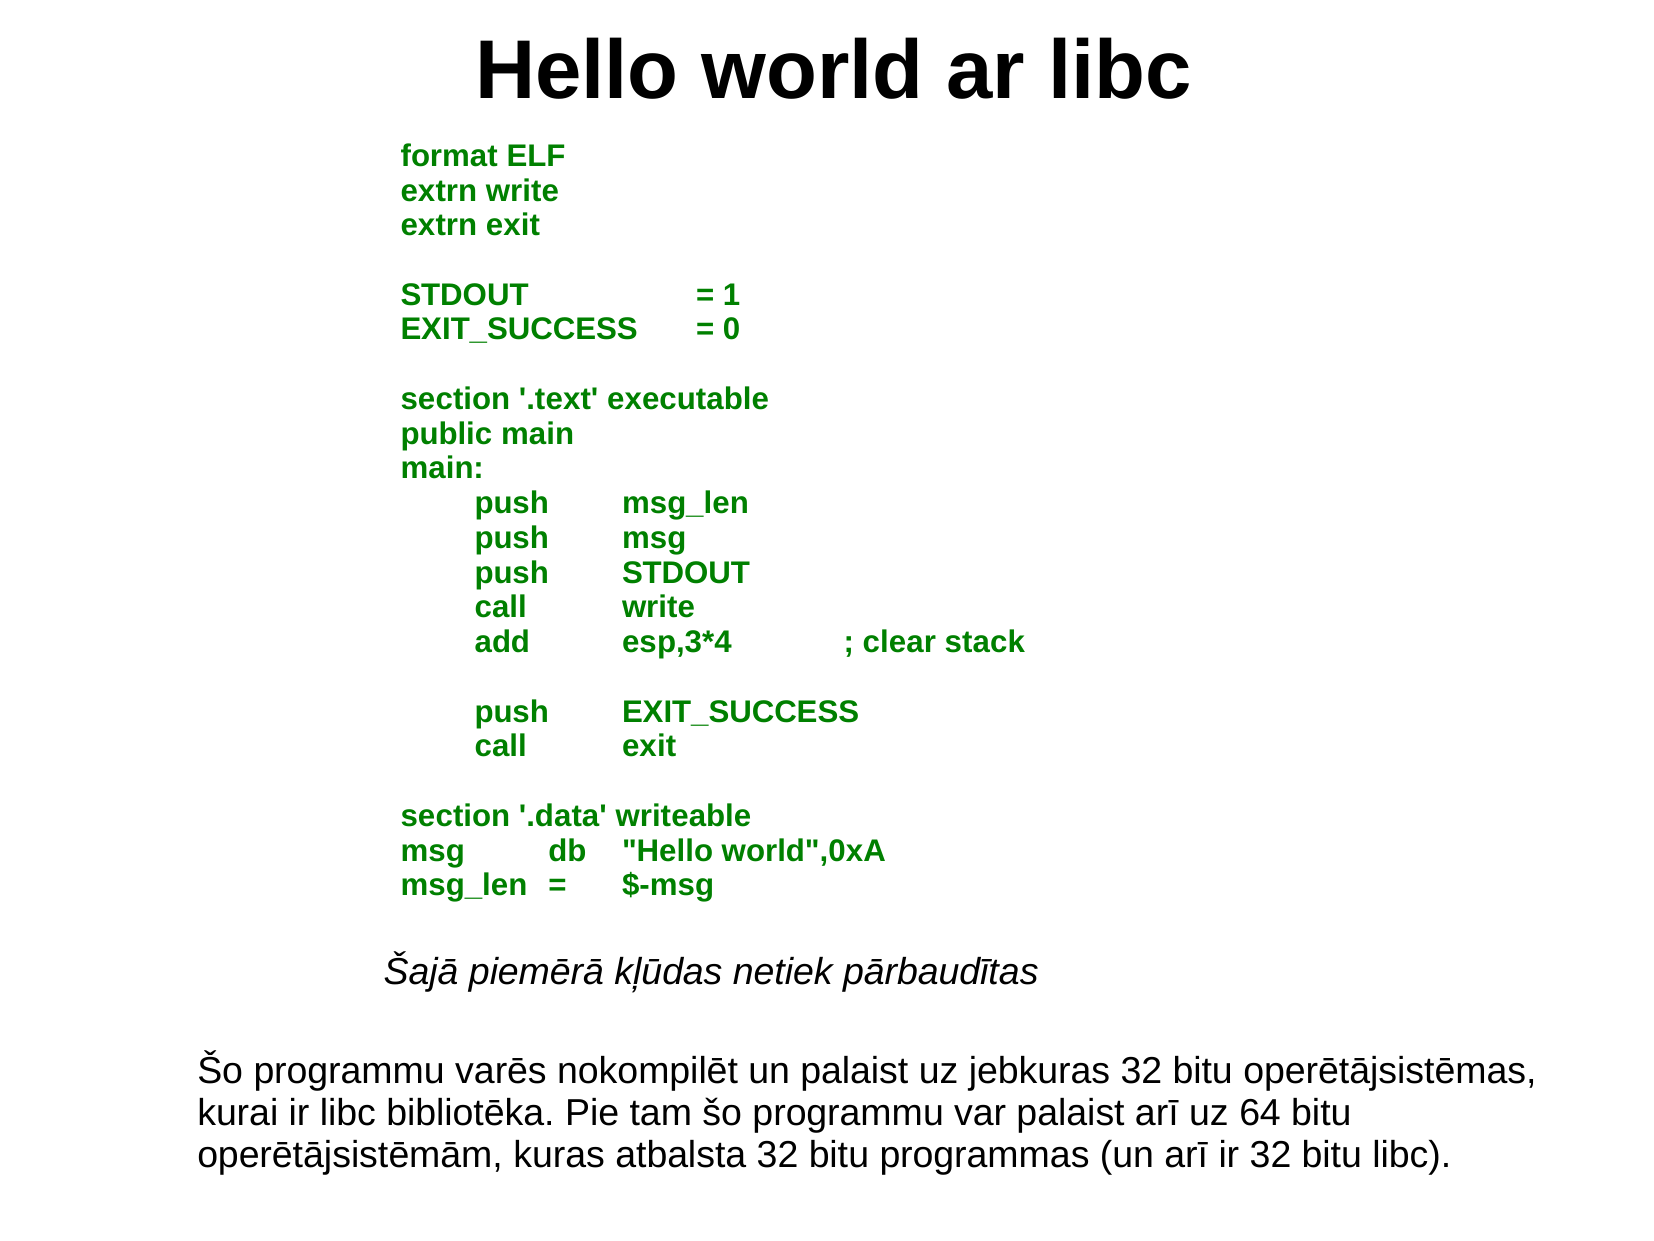

Hello world ar libc
format ELF
extrn write
extrn exit
STDOUT			= 1
EXIT_SUCCESS	= 0
section '.text' executable
public main
main:
	push	msg_len
	push	msg
	push	STDOUT
	call		write
	add		esp,3*4		; clear stack
	push	EXIT_SUCCESS
	call		exit
section '.data' writeable
msg 		db	"Hello world",0xA
msg_len 	=	$-msg
Šajā piemērā kļūdas netiek pārbaudītas
Šo programmu varēs nokompilēt un palaist uz jebkuras 32 bitu operētājsistēmas, kurai ir libc bibliotēka. Pie tam šo programmu var palaist arī uz 64 bitu operētājsistēmām, kuras atbalsta 32 bitu programmas (un arī ir 32 bitu libc).